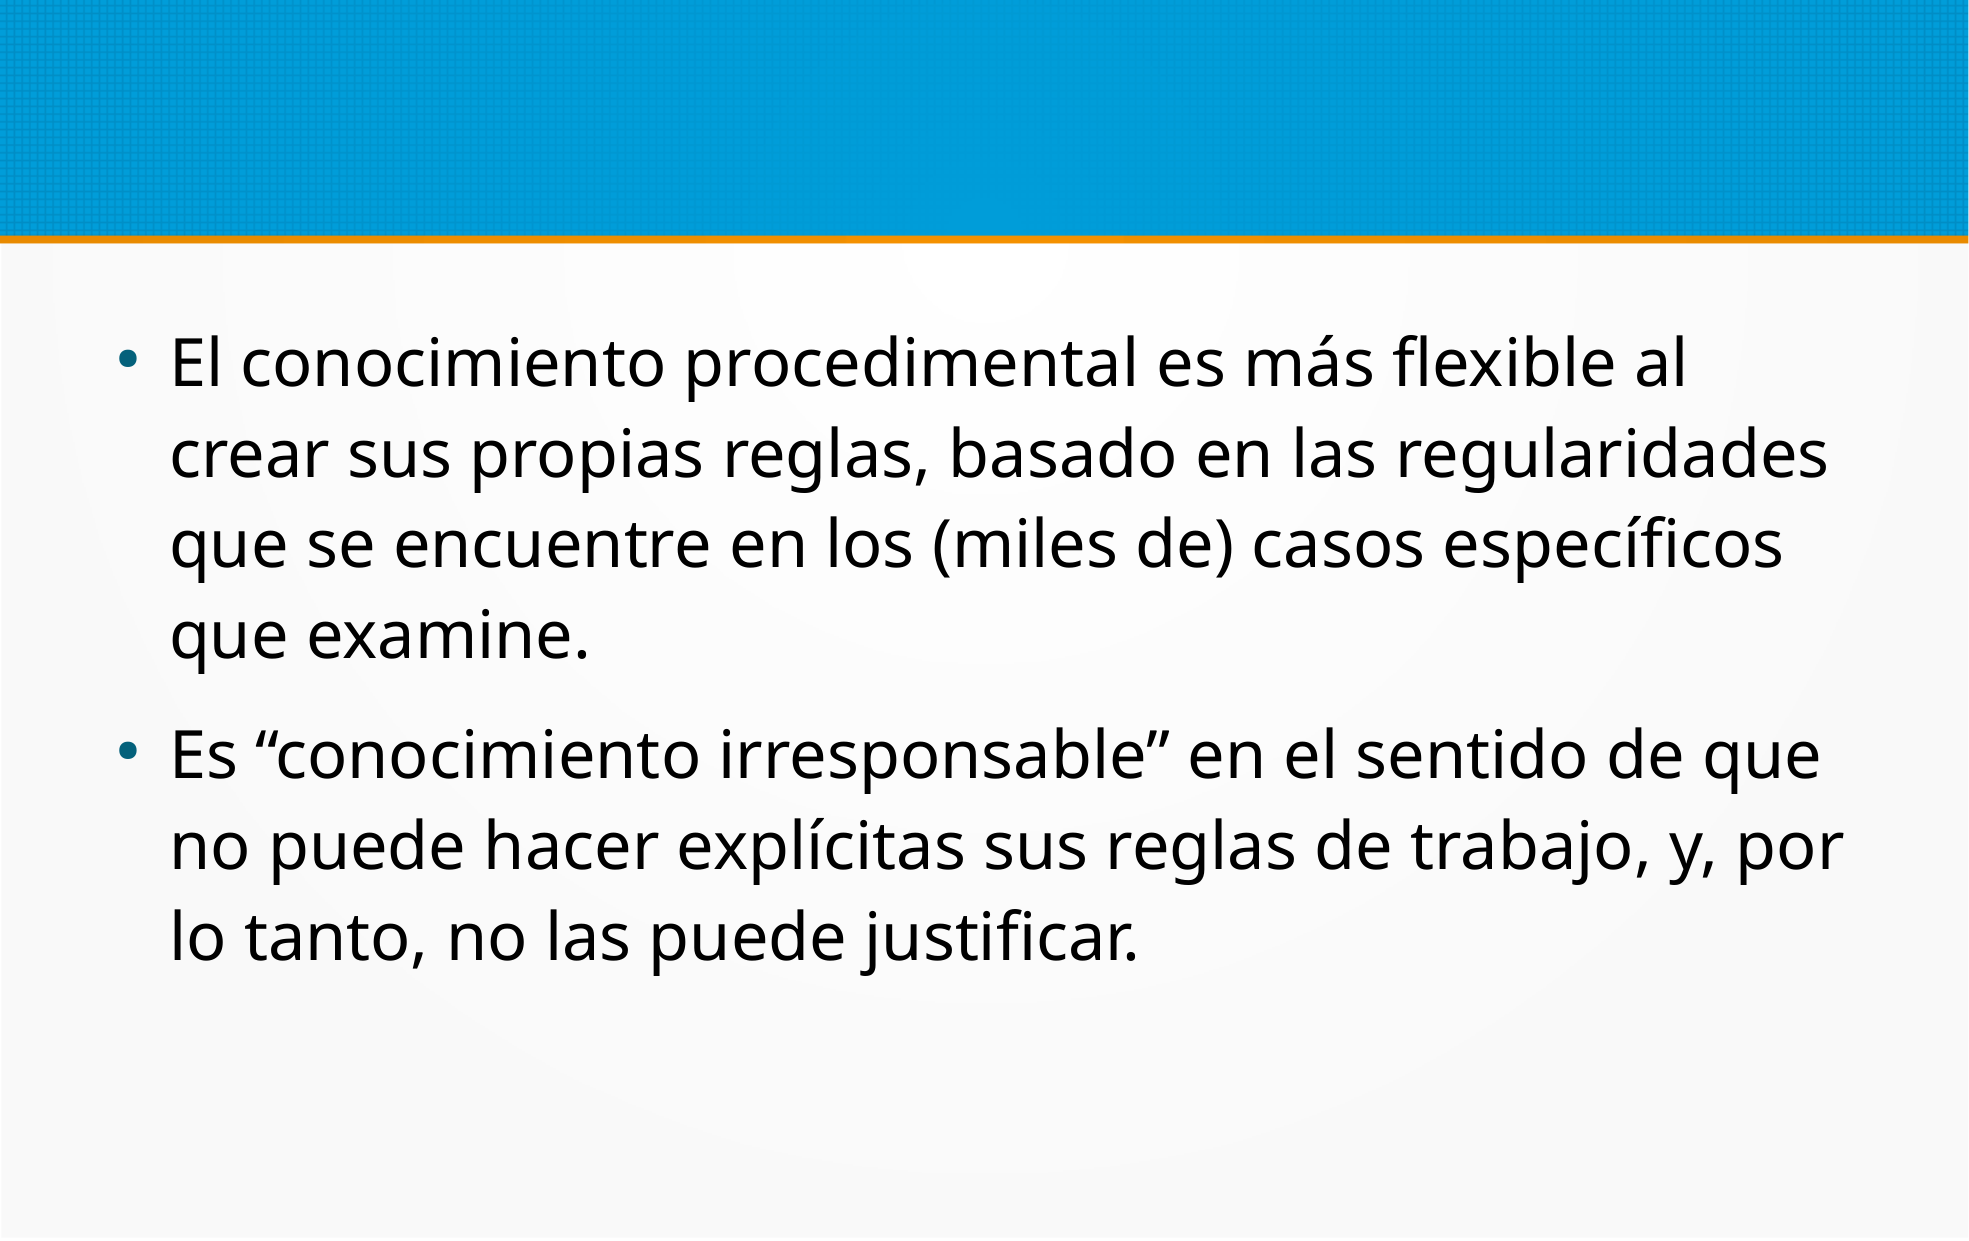

#
El conocimiento procedimental es más flexible al crear sus propias reglas, basado en las regularidades que se encuentre en los (miles de) casos específicos que examine.
Es “conocimiento irresponsable” en el sentido de que no puede hacer explícitas sus reglas de trabajo, y, por lo tanto, no las puede justificar.